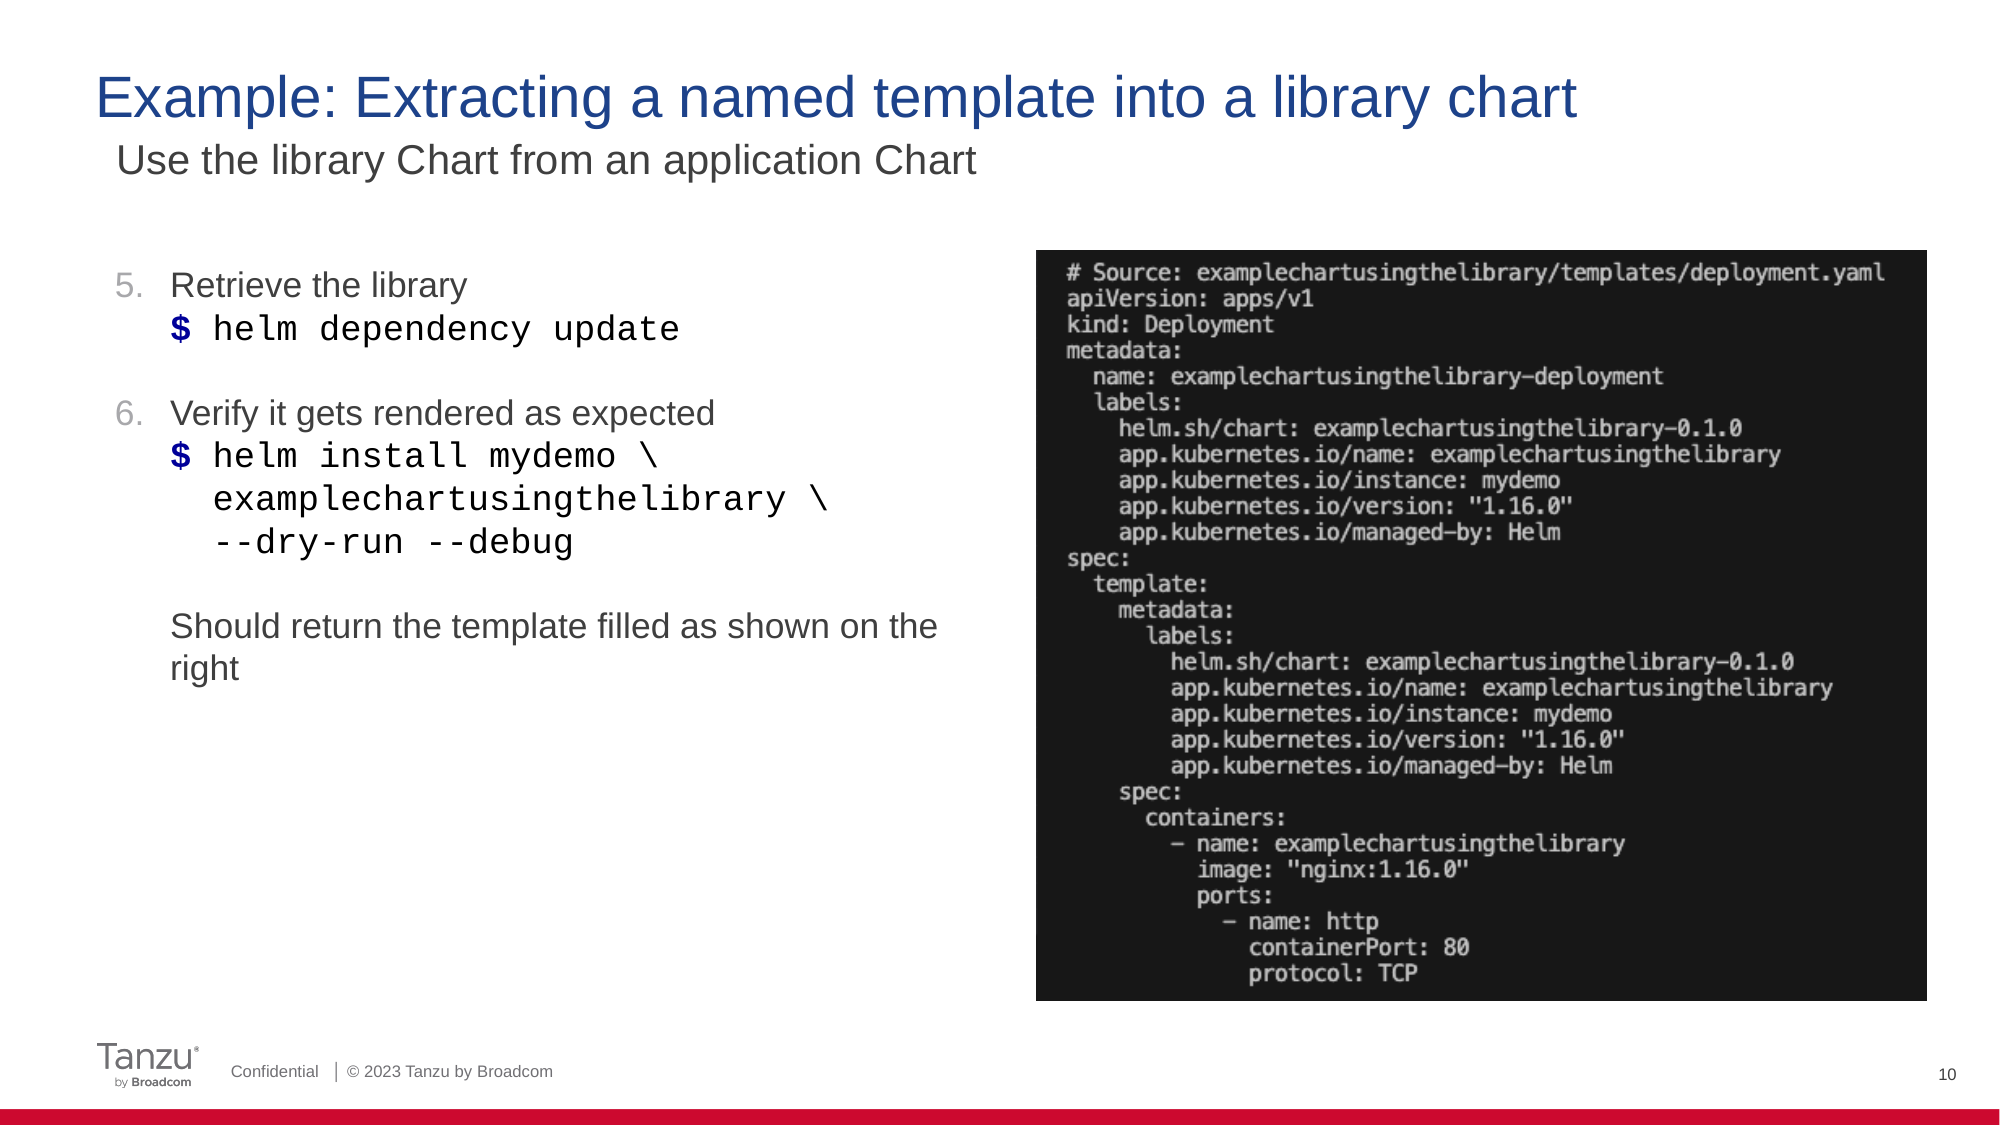

# Example: Extracting a named template into a library chart
Use the library Chart from an application Chart
Retrieve the library
$ helm dependency update
Verify it gets rendered as expected
$ helm install mydemo \
 examplechartusingthelibrary \
 --dry-run --debug
Should return the template filled as shown on the right